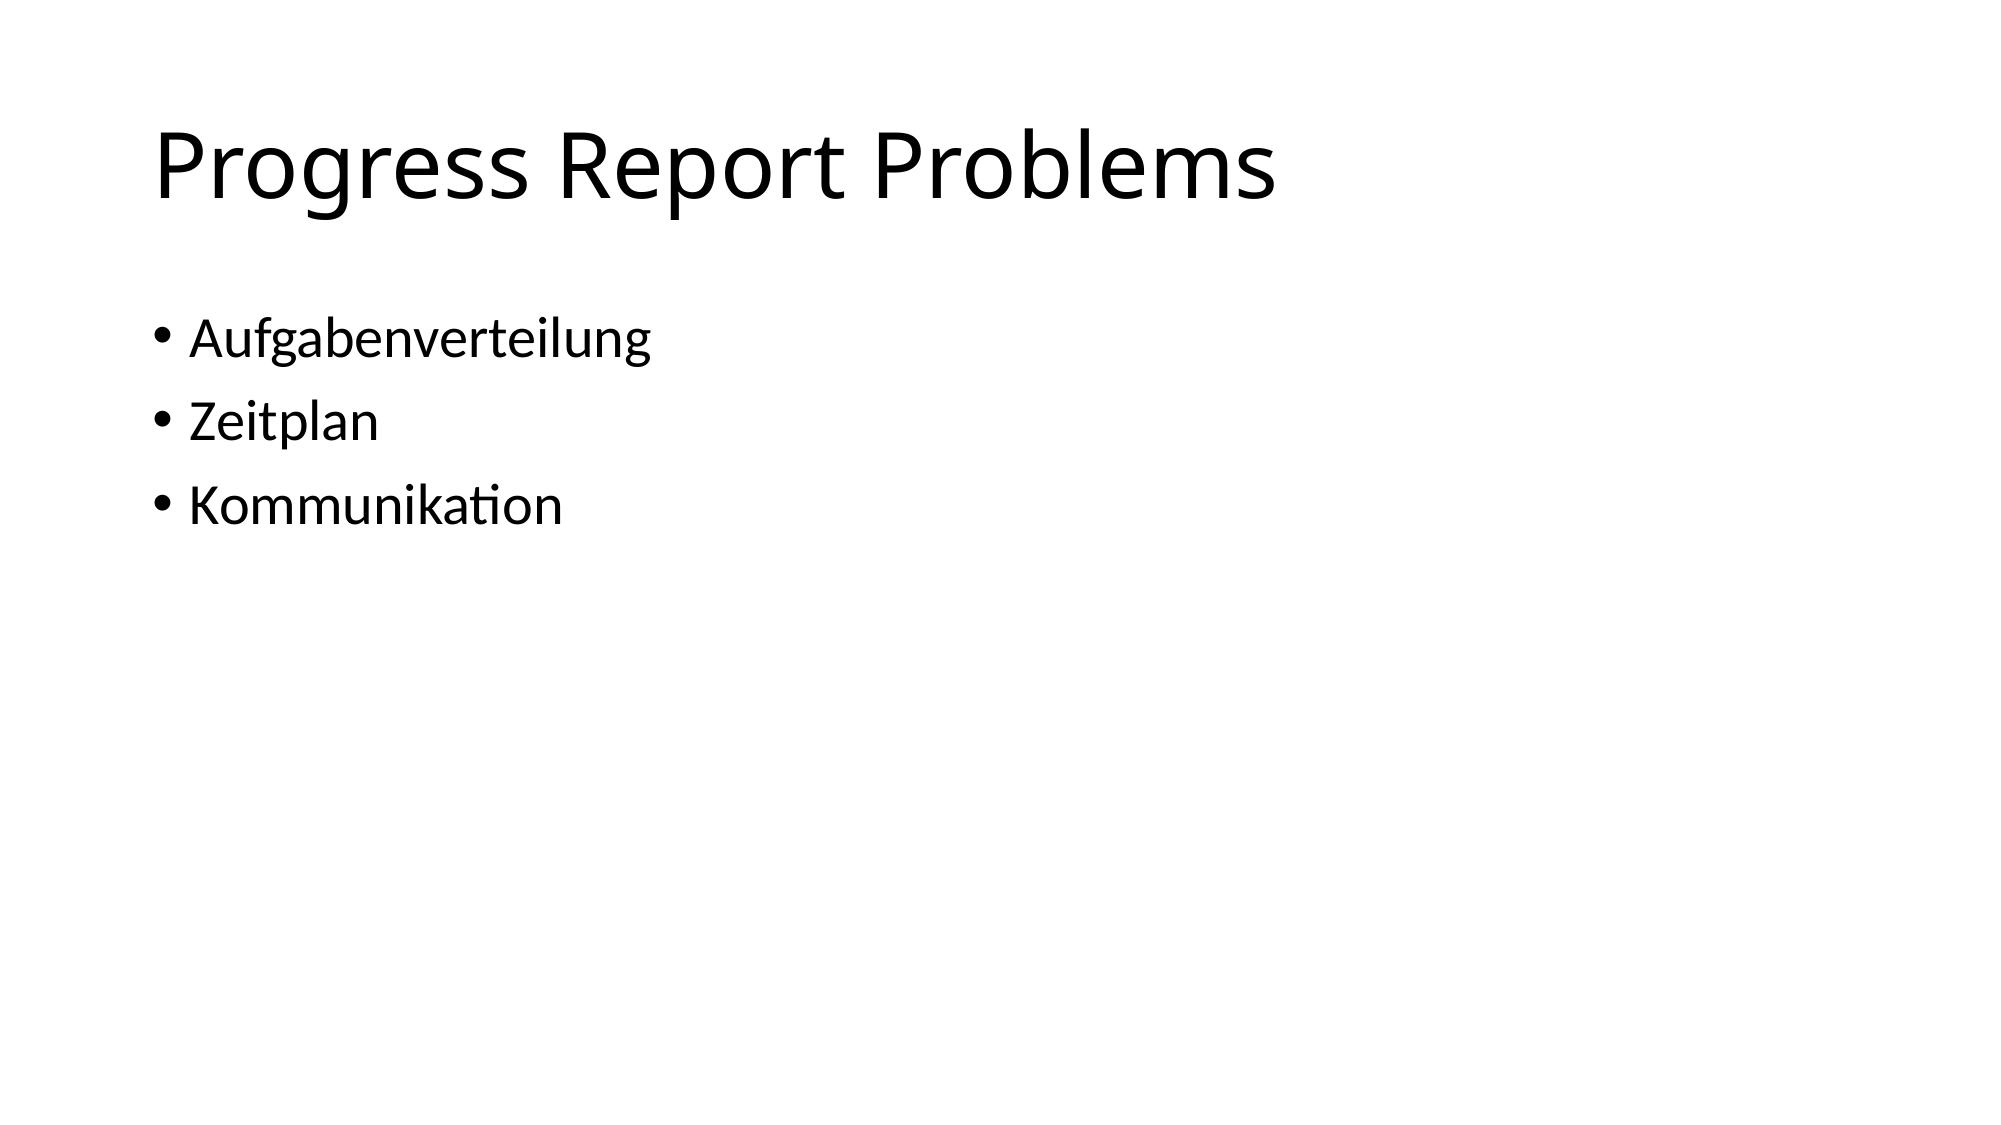

# Progress Report Problems
Aufgabenverteilung
Zeitplan
Kommunikation